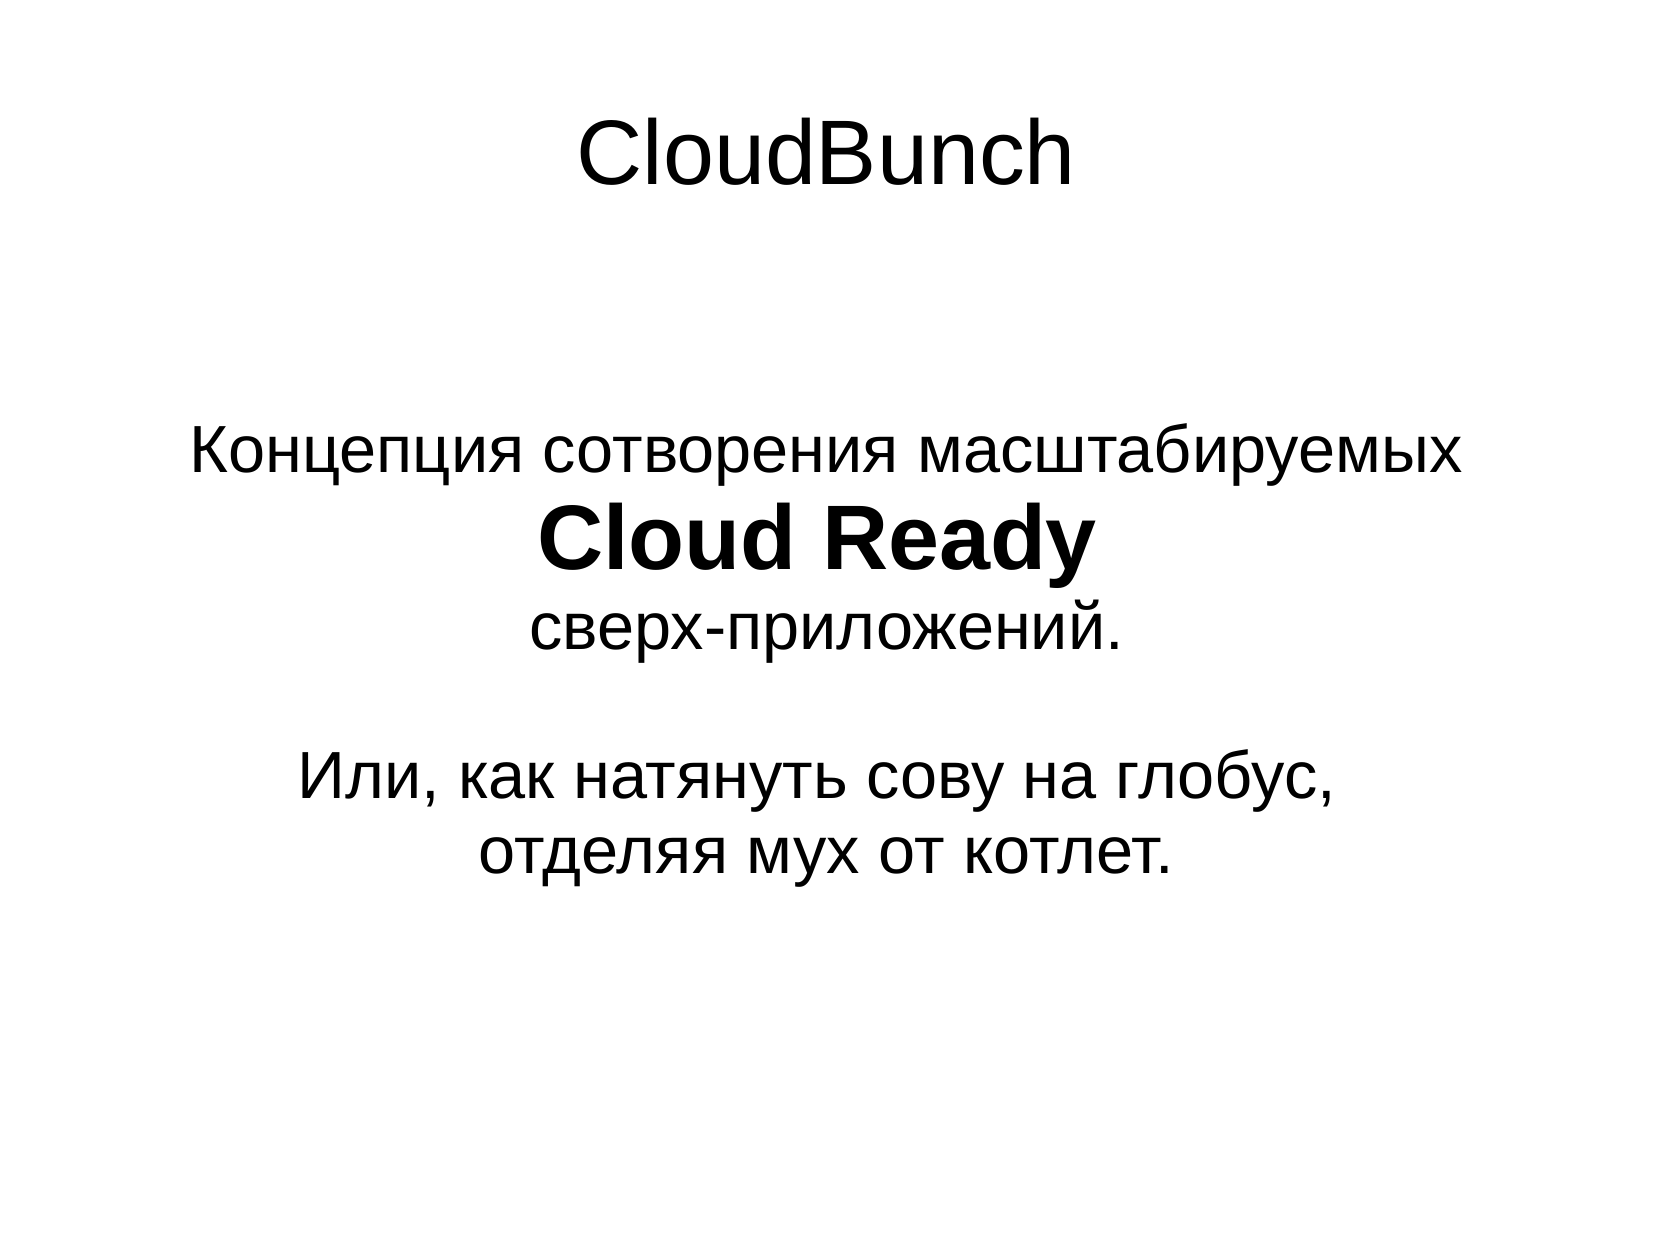

# CloudBunch
Концепция сотворения масштабируемых
Cloud Ready
сверх-приложений.
Или, как натянуть сову на глобус,
отделяя мух от котлет.